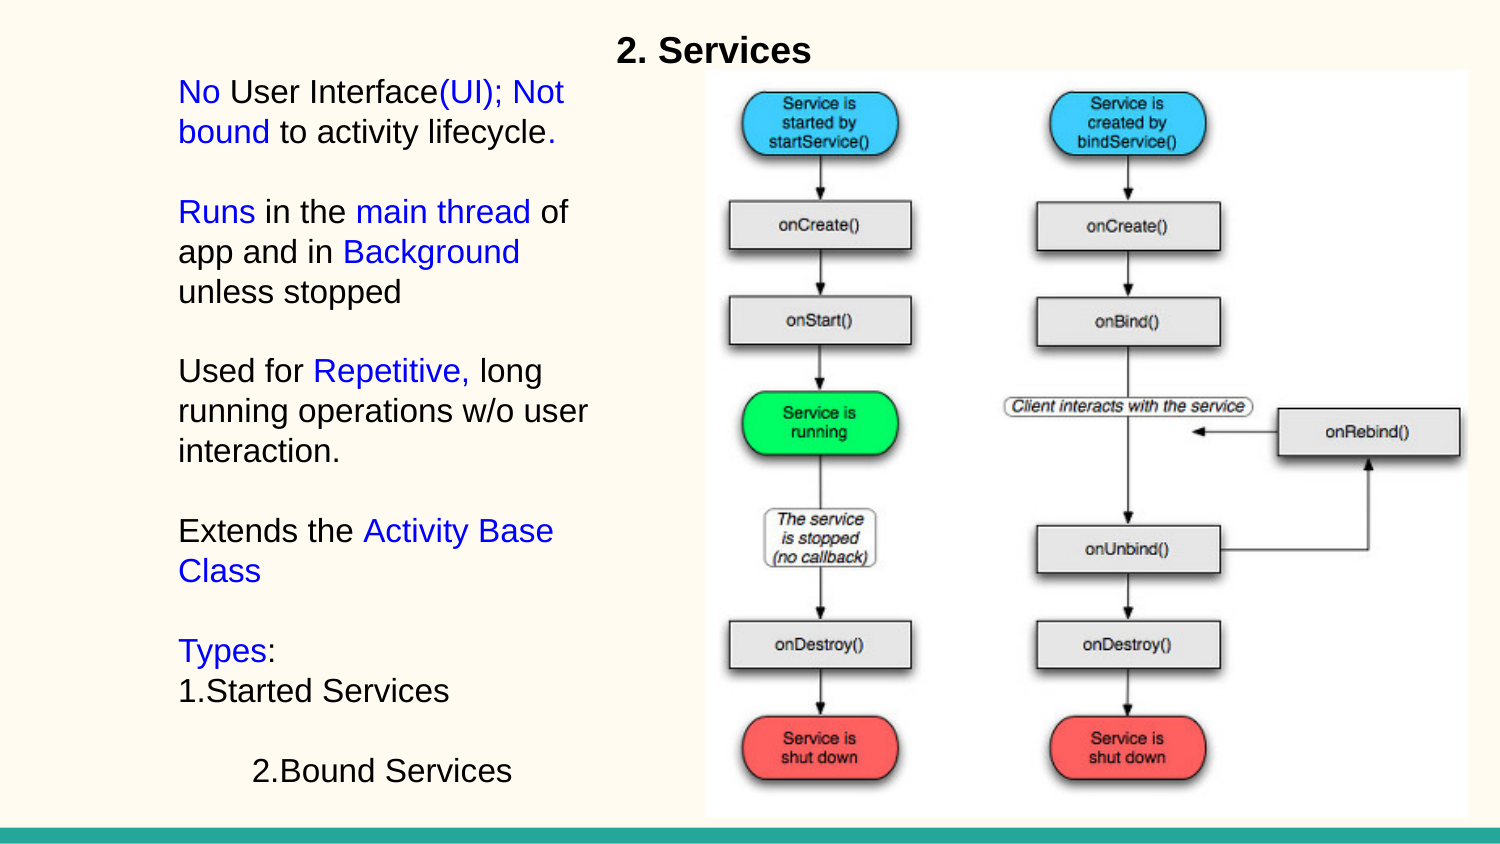

# No User Interface(UI); Not bound to activity lifecycle. Runs in the main thread of app and in Background unless stopped Used for Repetitive, long running operations w/o user interaction. Extends the Activity Base Class Types: 1.Started Services 2.Bound Services
2. Services